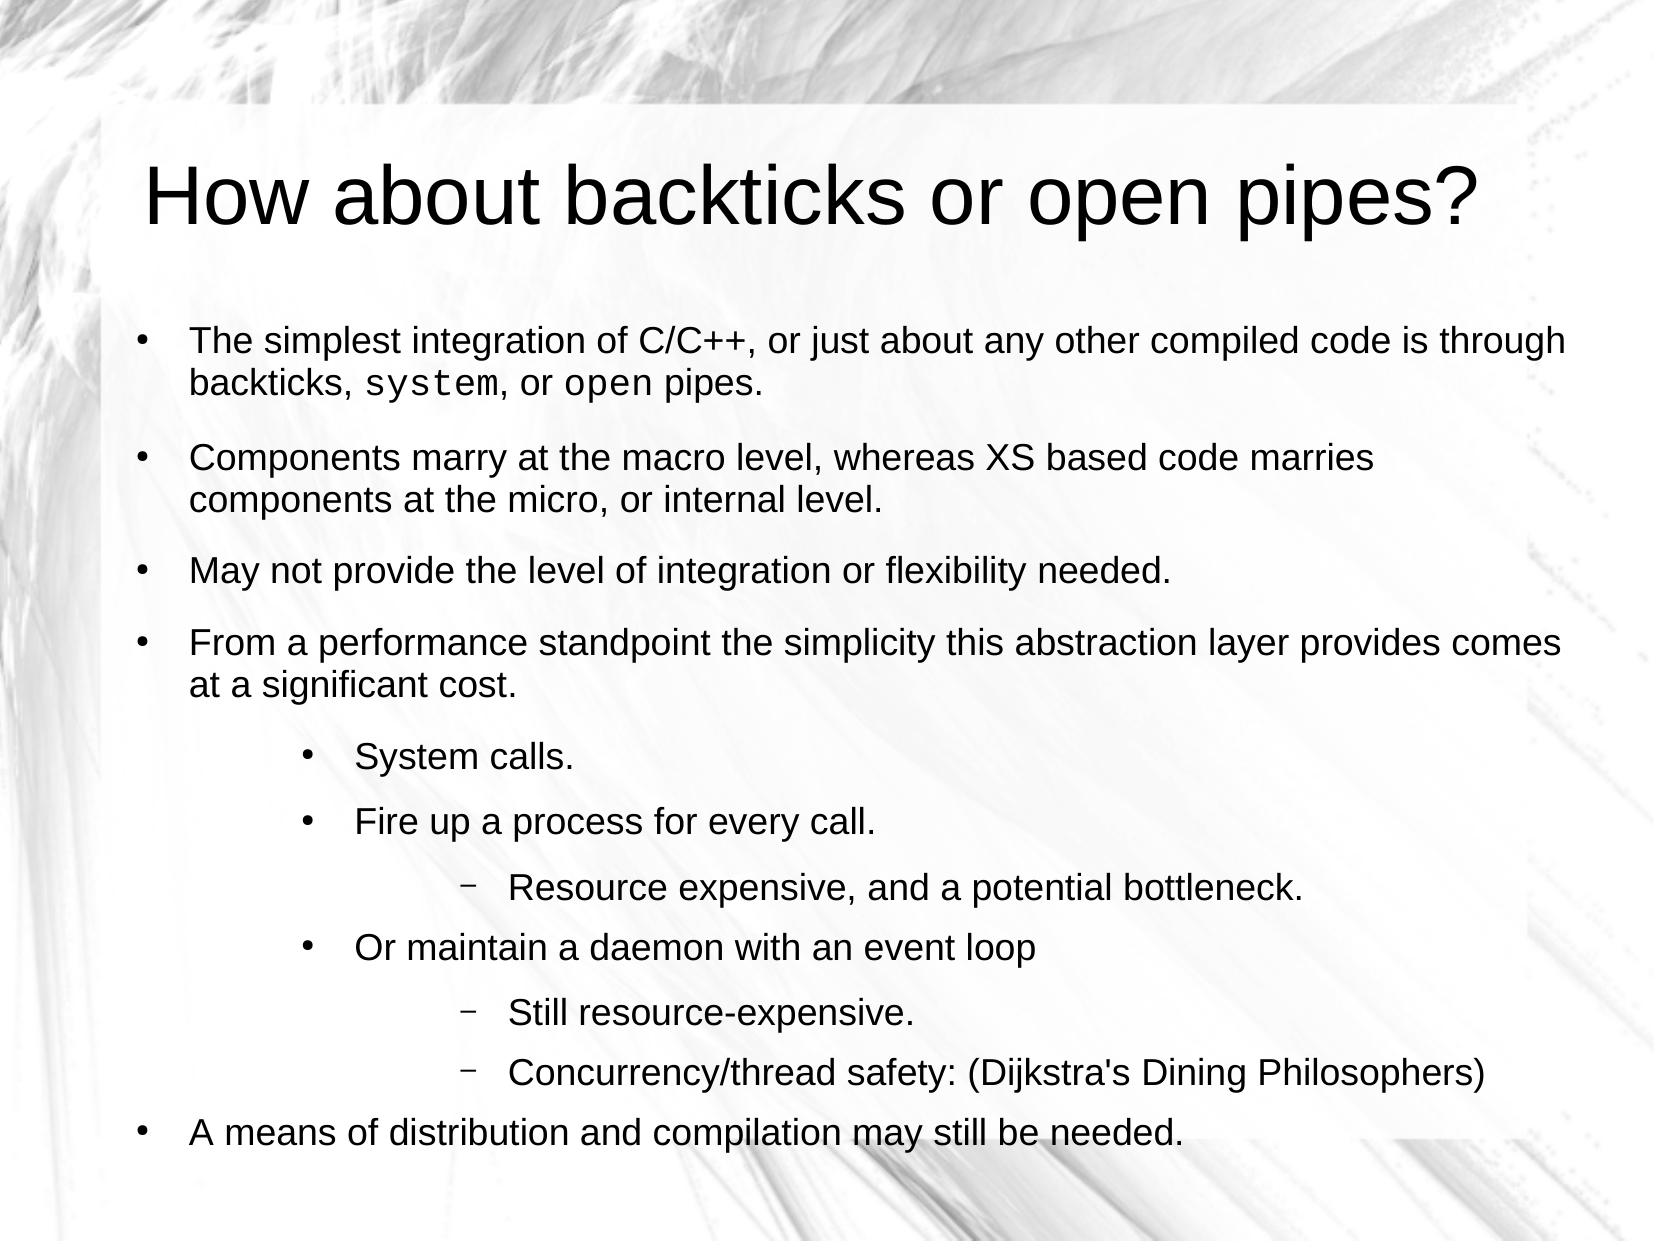

# How about backticks or open pipes?
The simplest integration of C/C++, or just about any other compiled code is through backticks, system, or open pipes.
Components marry at the macro level, whereas XS based code marries components at the micro, or internal level.
May not provide the level of integration or flexibility needed.
From a performance standpoint the simplicity this abstraction layer provides comes at a significant cost.
System calls.
Fire up a process for every call.
Resource expensive, and a potential bottleneck.
Or maintain a daemon with an event loop
Still resource-expensive.
Concurrency/thread safety: (Dijkstra's Dining Philosophers)
A means of distribution and compilation may still be needed.